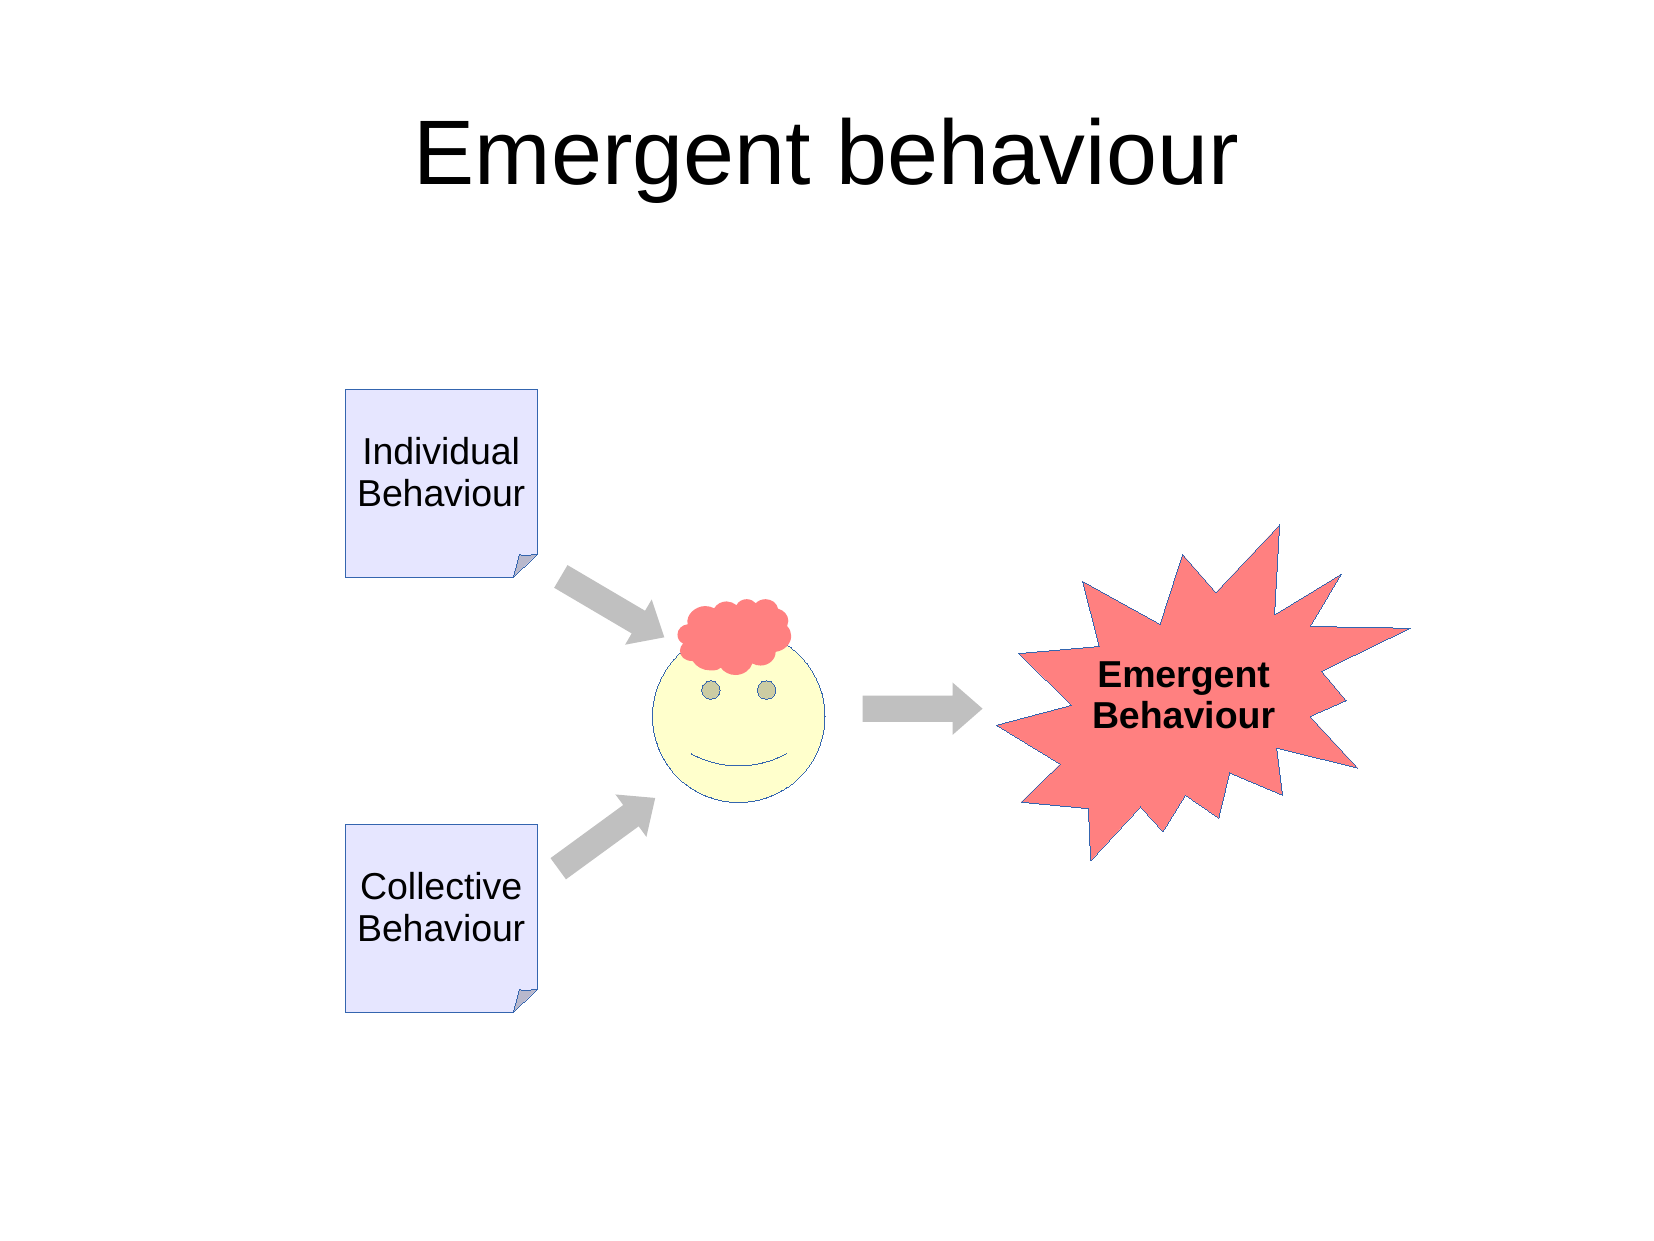

# Emergent behaviour
Individual
Behaviour
Emergent
Behaviour
Collective
Behaviour